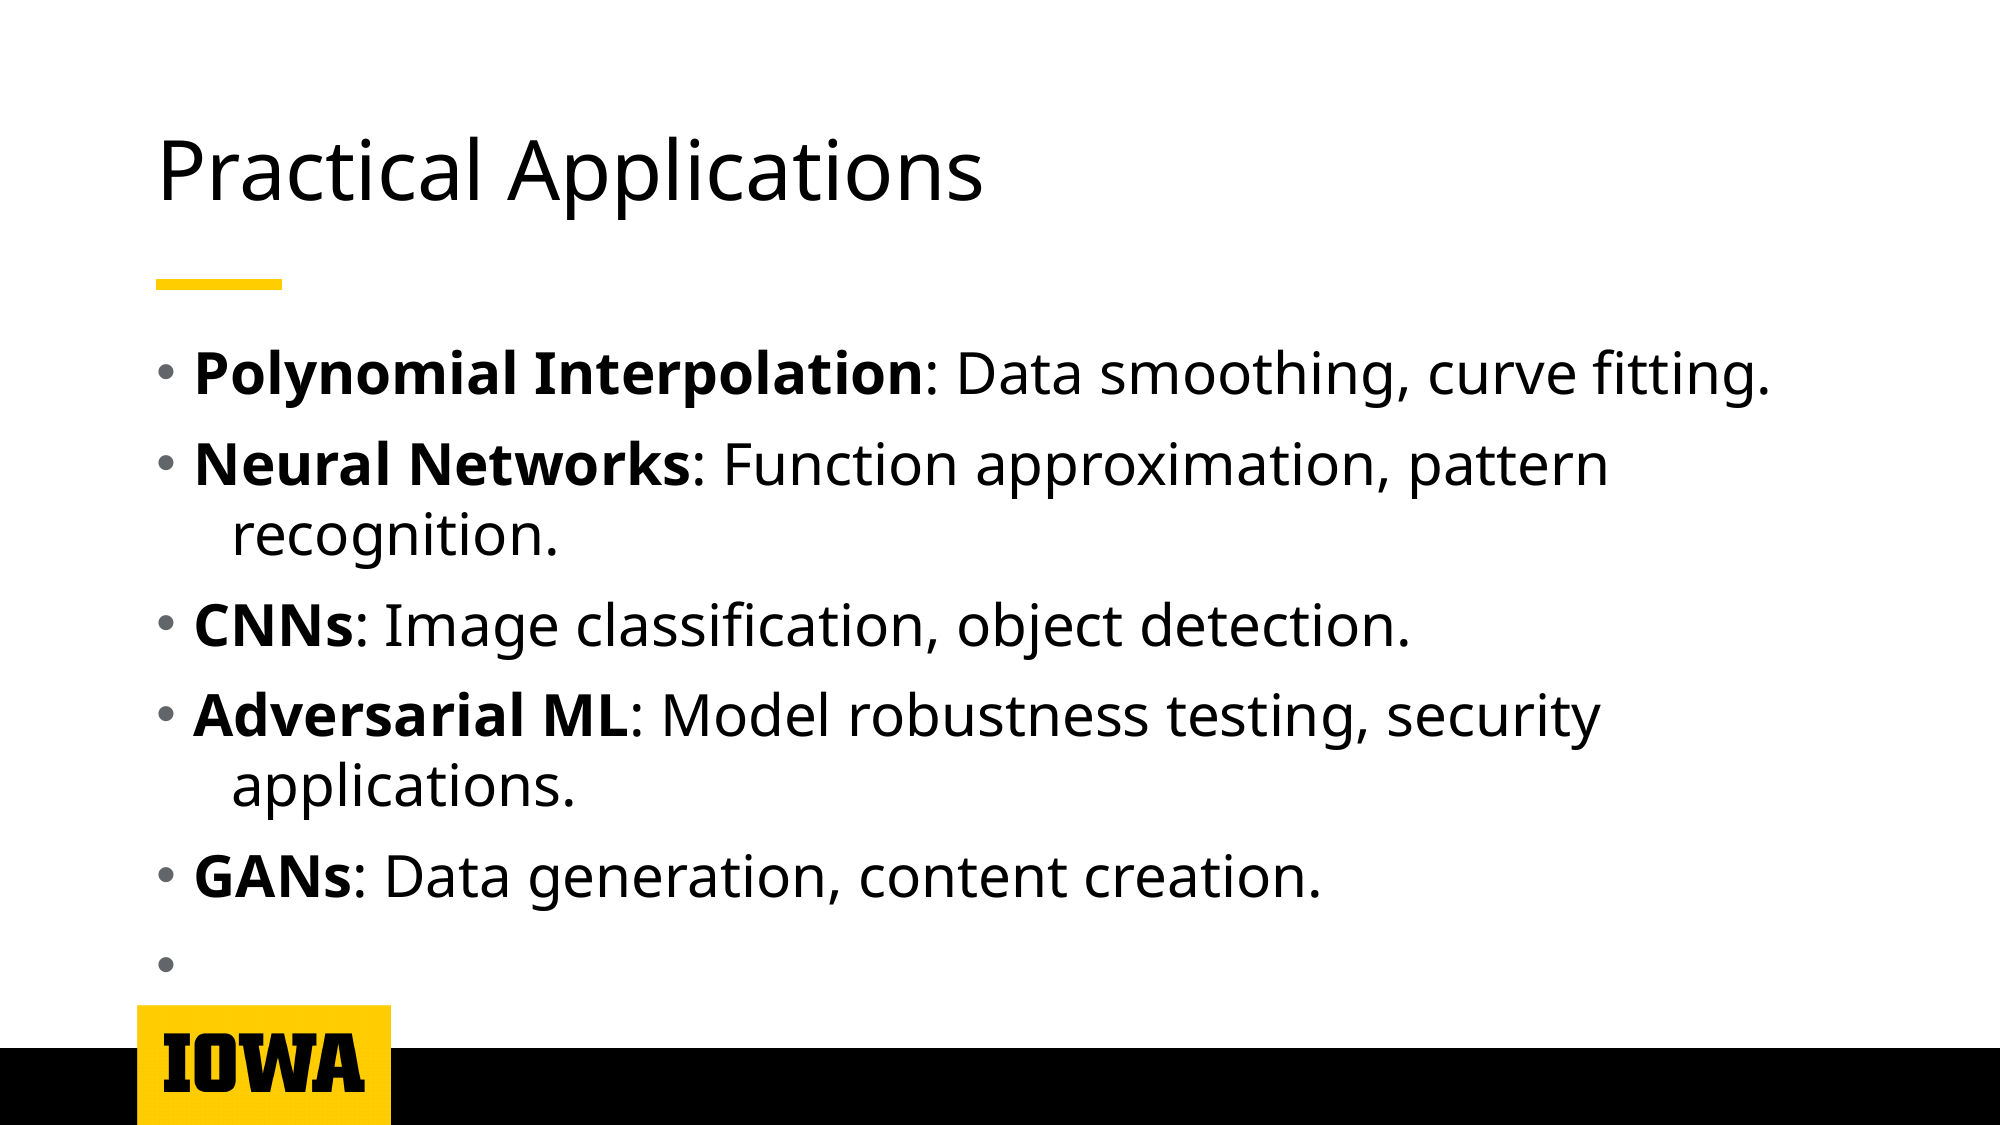

# Practical Applications
Polynomial Interpolation: Data smoothing, curve fitting.
Neural Networks: Function approximation, pattern recognition.
CNNs: Image classification, object detection.
Adversarial ML: Model robustness testing, security applications.
GANs: Data generation, content creation.